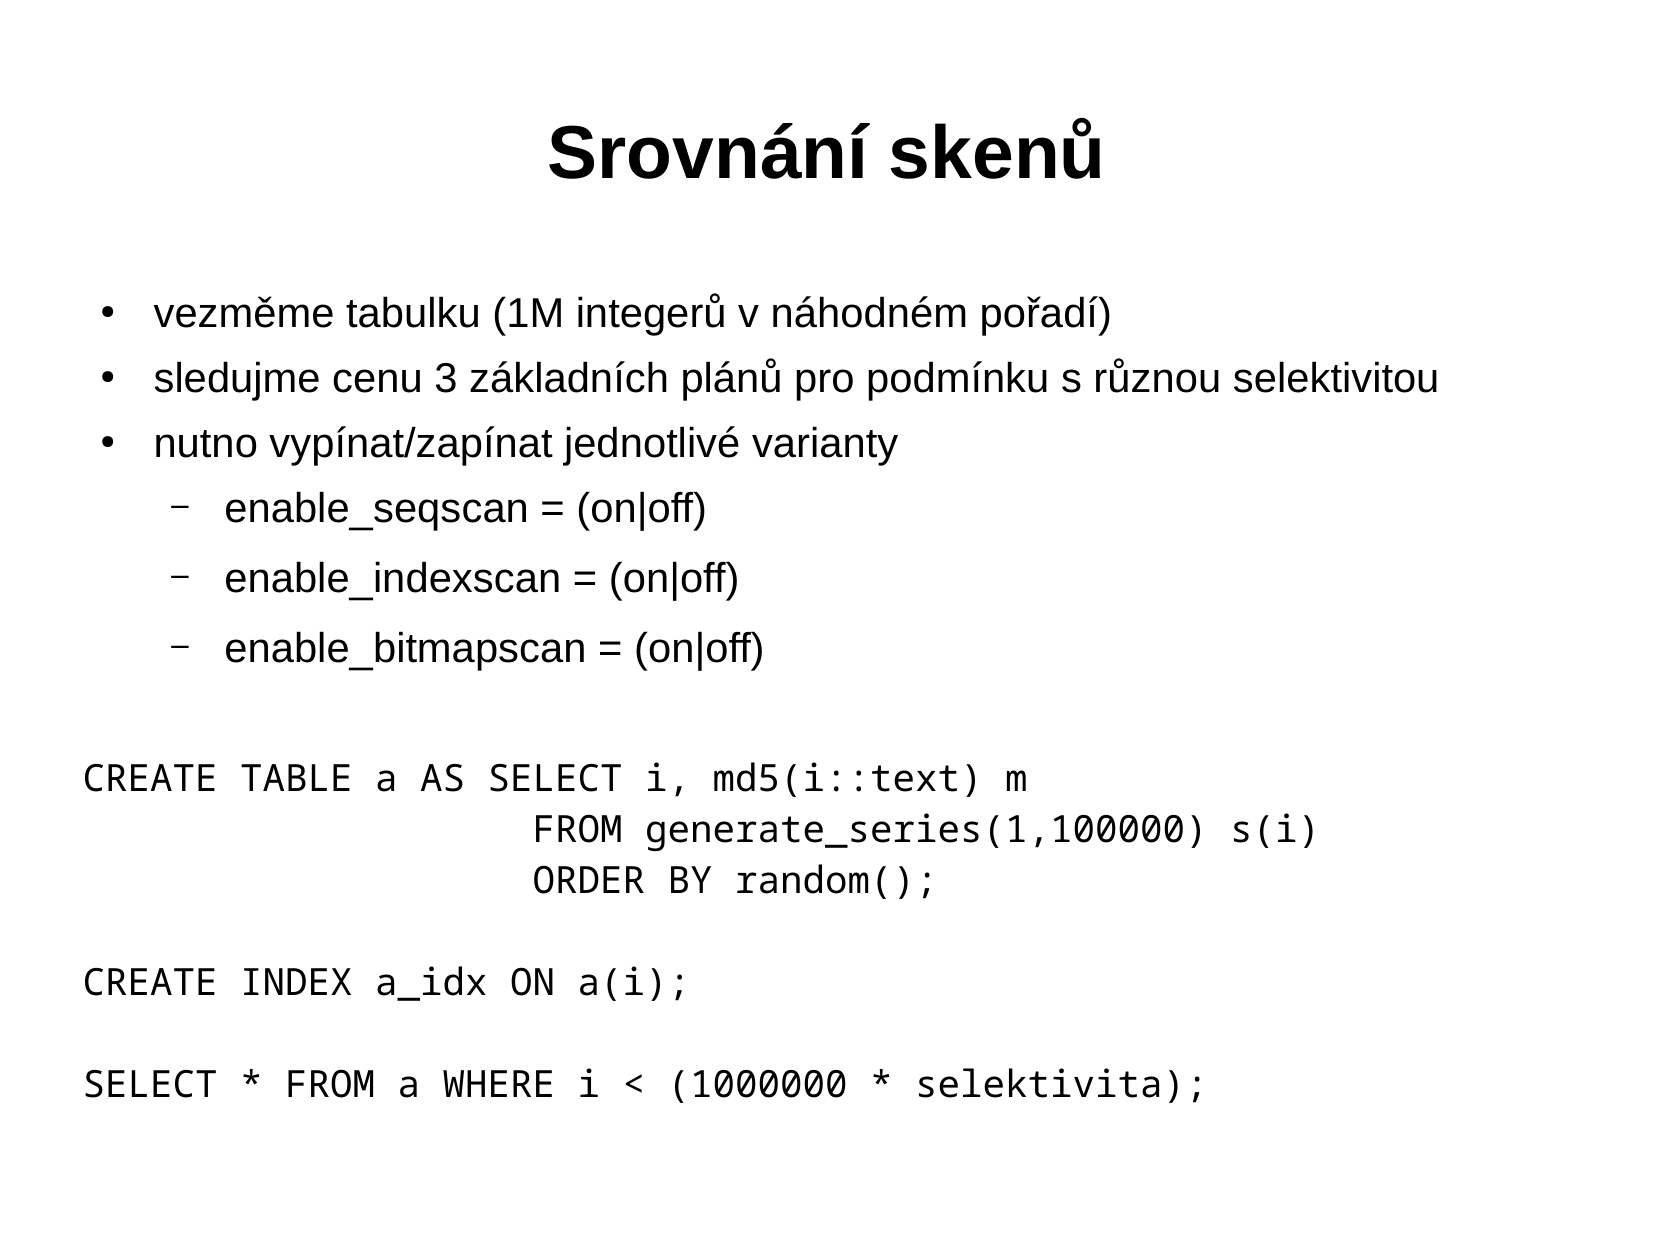

# Srovnání skenů
vezměme tabulku (1M integerů v náhodném pořadí)
sledujme cenu 3 základních plánů pro podmínku s různou selektivitou
nutno vypínat/zapínat jednotlivé varianty
enable_seqscan = (on|off)
enable_indexscan = (on|off)
enable_bitmapscan = (on|off)
CREATE TABLE a AS SELECT i, md5(i::text) m
 FROM generate_series(1,100000) s(i)
 ORDER BY random();
CREATE INDEX a_idx ON a(i);
SELECT * FROM a WHERE i < (1000000 * selektivita);